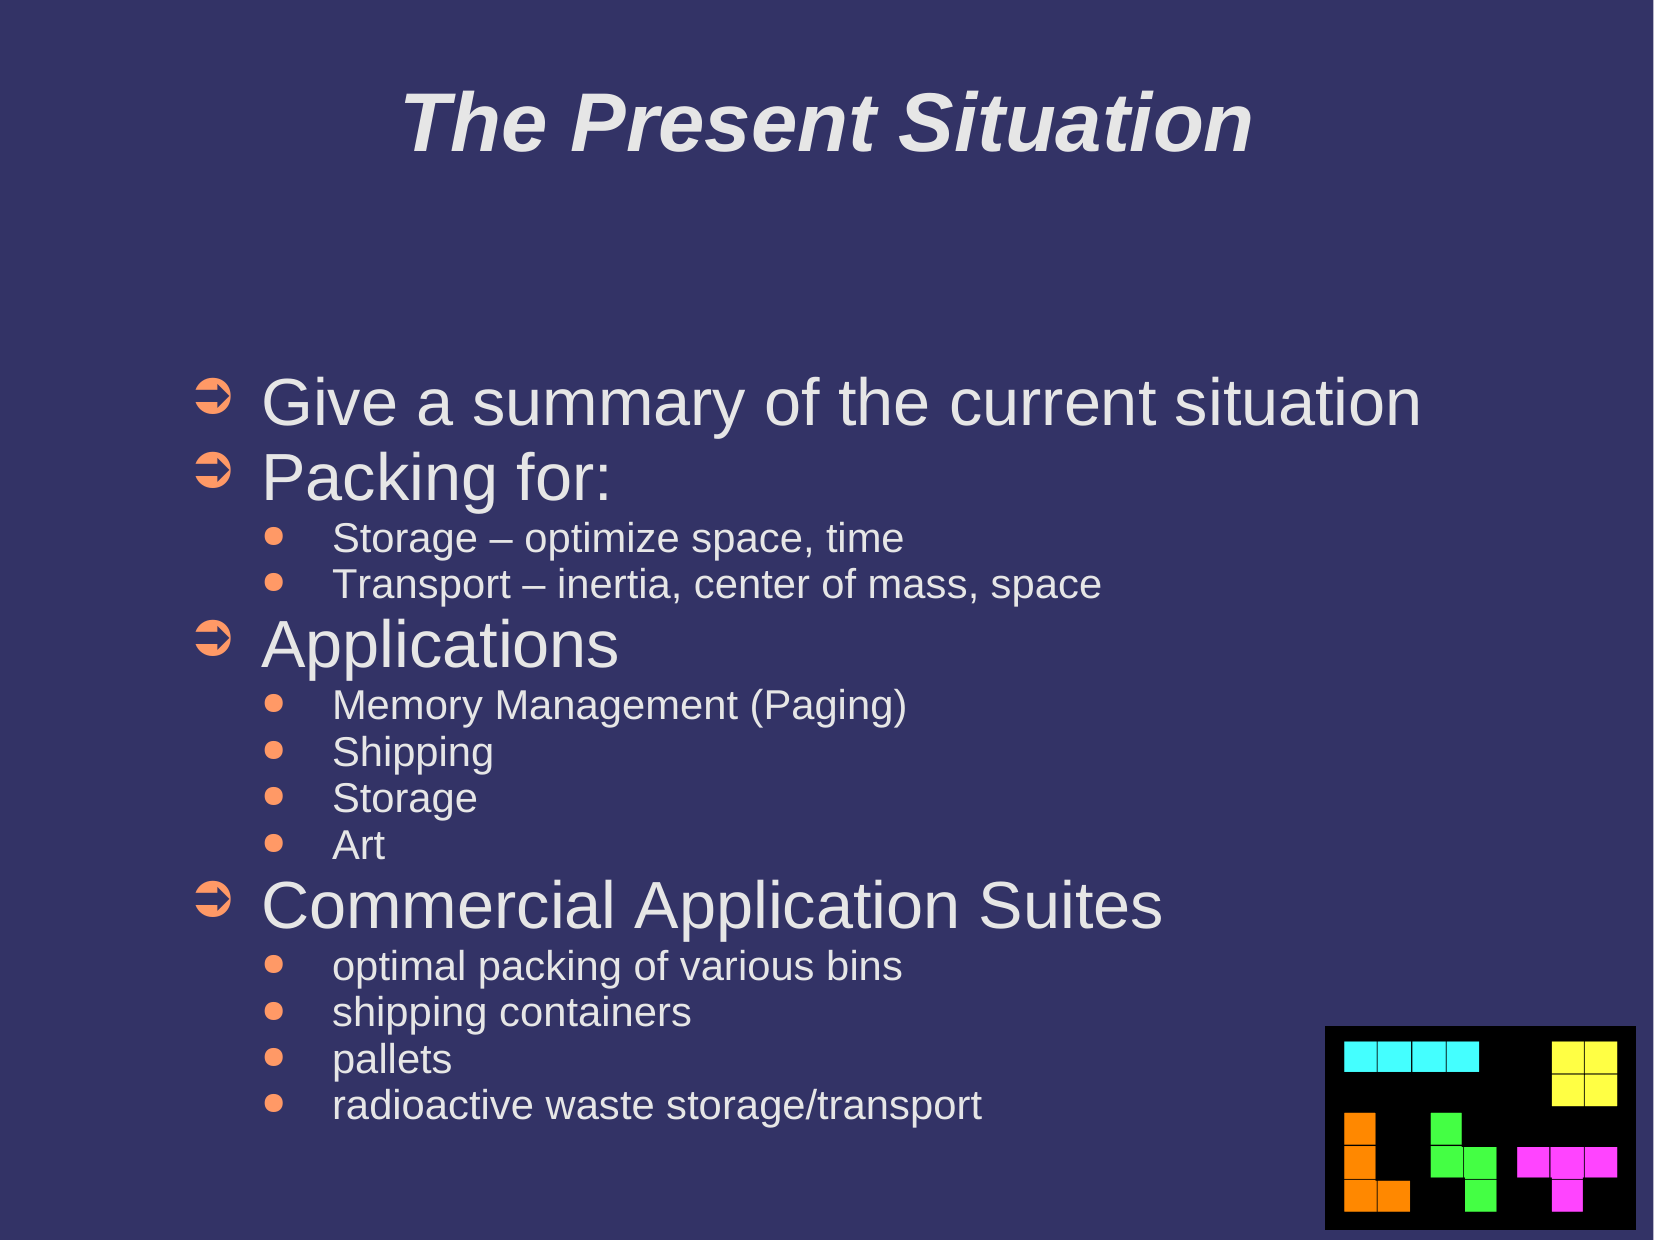

# The Present Situation
Give a summary of the current situation
Packing for:
Storage – optimize space, time
Transport – inertia, center of mass, space
Applications
Memory Management (Paging)
Shipping
Storage
Art
Commercial Application Suites
optimal packing of various bins
shipping containers
pallets
radioactive waste storage/transport